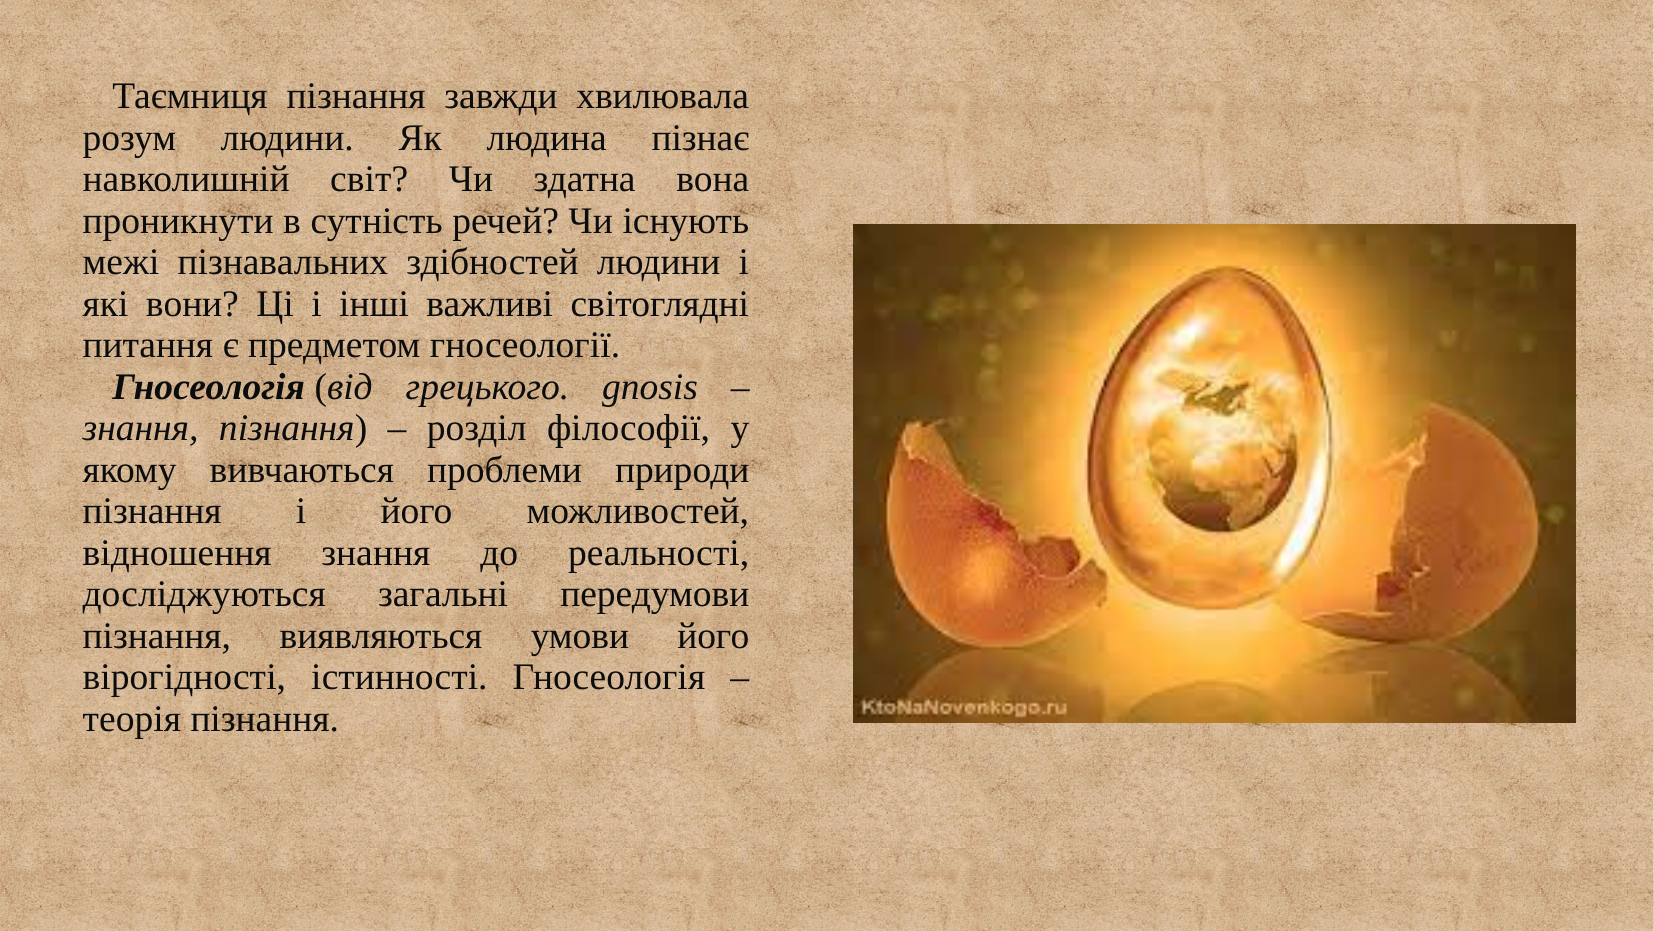

#
Таємниця пізнання завжди хвилювала розум людини. Як людина пізнає навколишній світ? Чи здатна вона проникнути в сутність речей? Чи існують межі пізнавальних здібностей людини і які вони? Ці і інші важливі світоглядні питання є предметом гносеології.
Гносеологія (від грецького. gnosis – знання, пізнання) – розділ філософії, у якому вивчаються проблеми природи пізнання і його можливостей, відношення знання до реальності, досліджуються загальні передумови пізнання, виявляються умови його вірогідності, істинності. Гносеологія – теорія пізнання.